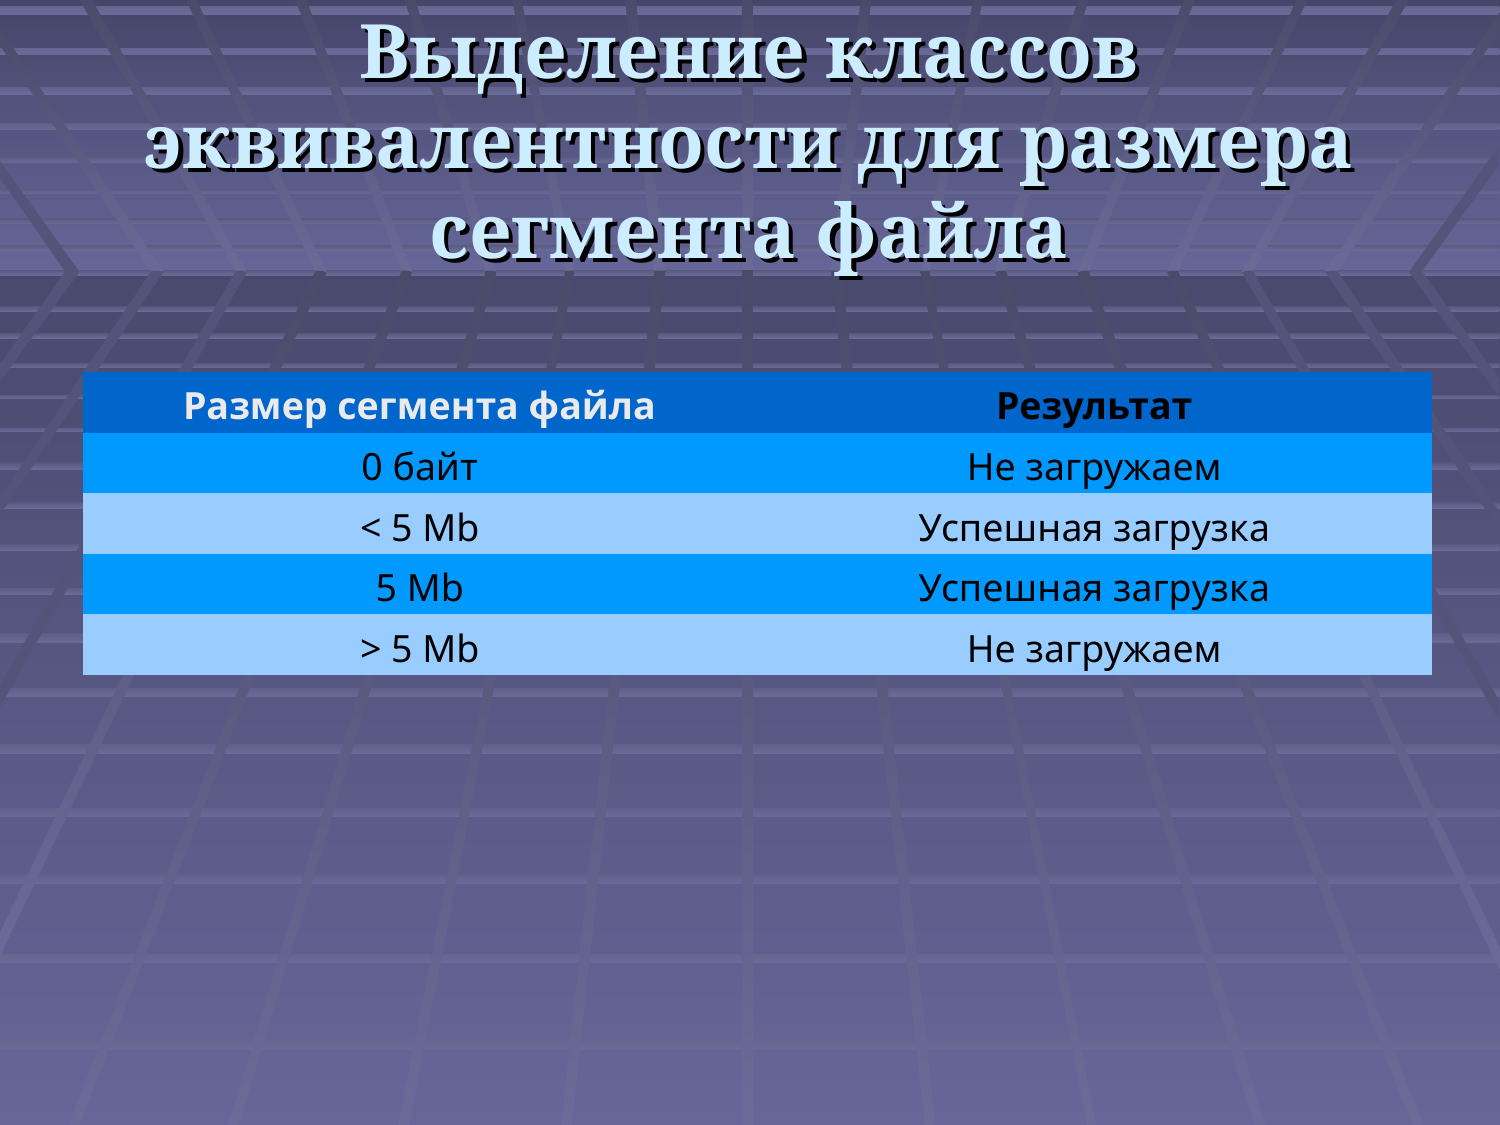

# Выделение классов эквивалентности для размера сегмента файла
| Размер сегмента файла | Результат |
| --- | --- |
| 0 байт | Не загружаем |
| < 5 Mb | Успешная загрузка |
| 5 Mb | Успешная загрузка |
| > 5 Mb | Не загружаем |